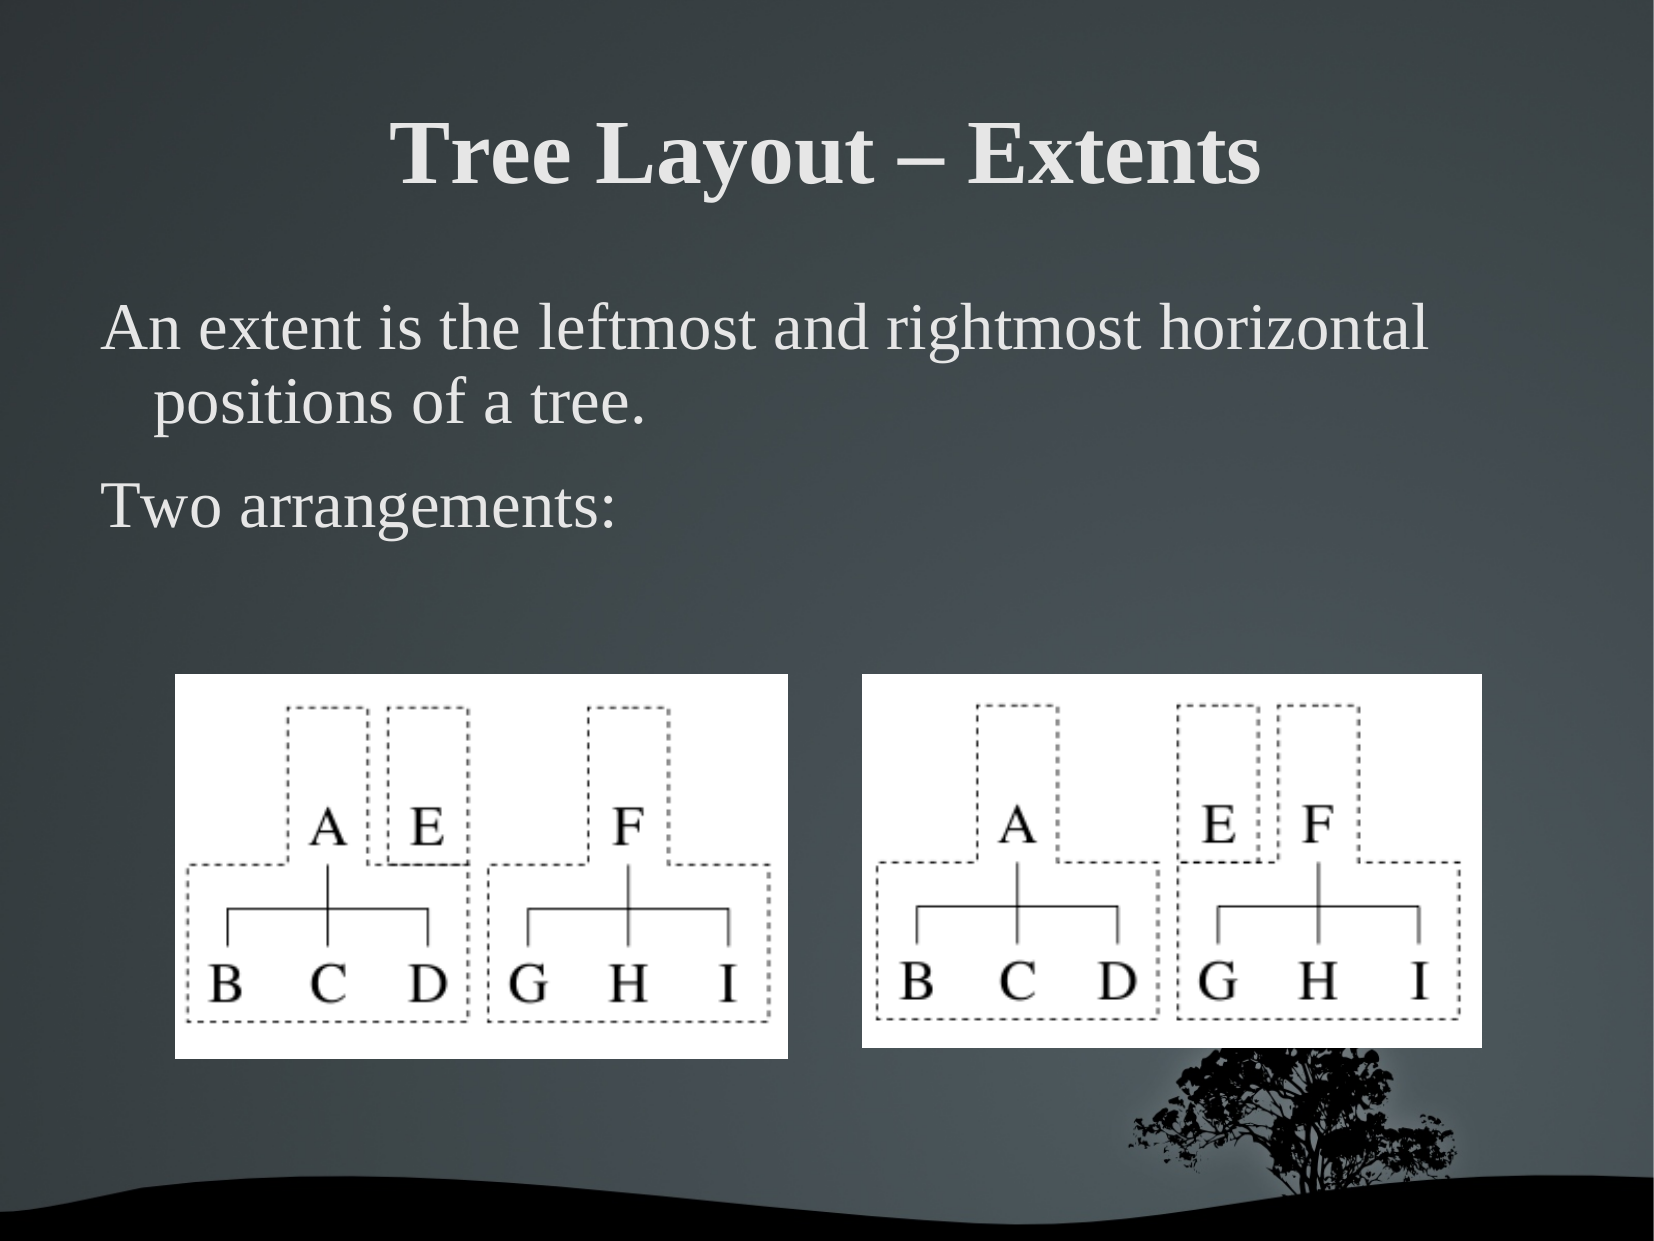

# Tree Layout – Extents
An extent is the leftmost and rightmost horizontal positions of a tree.
Two arrangements: